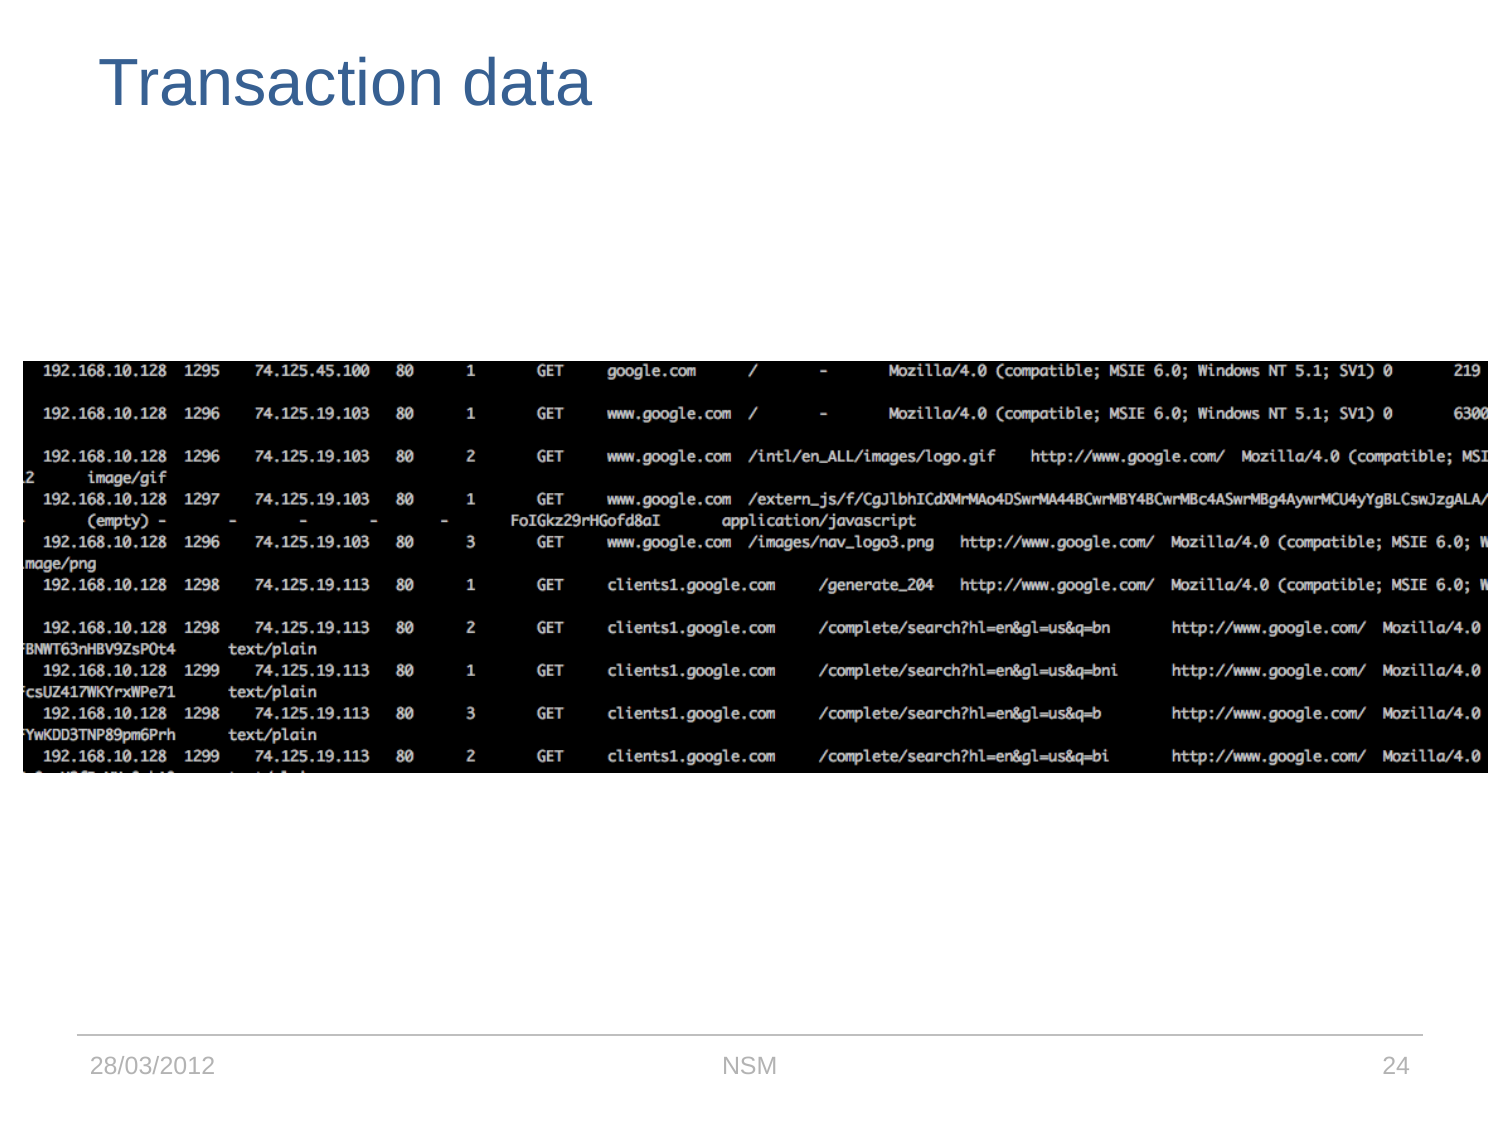

# Transaction data
Date
Your footer here
24